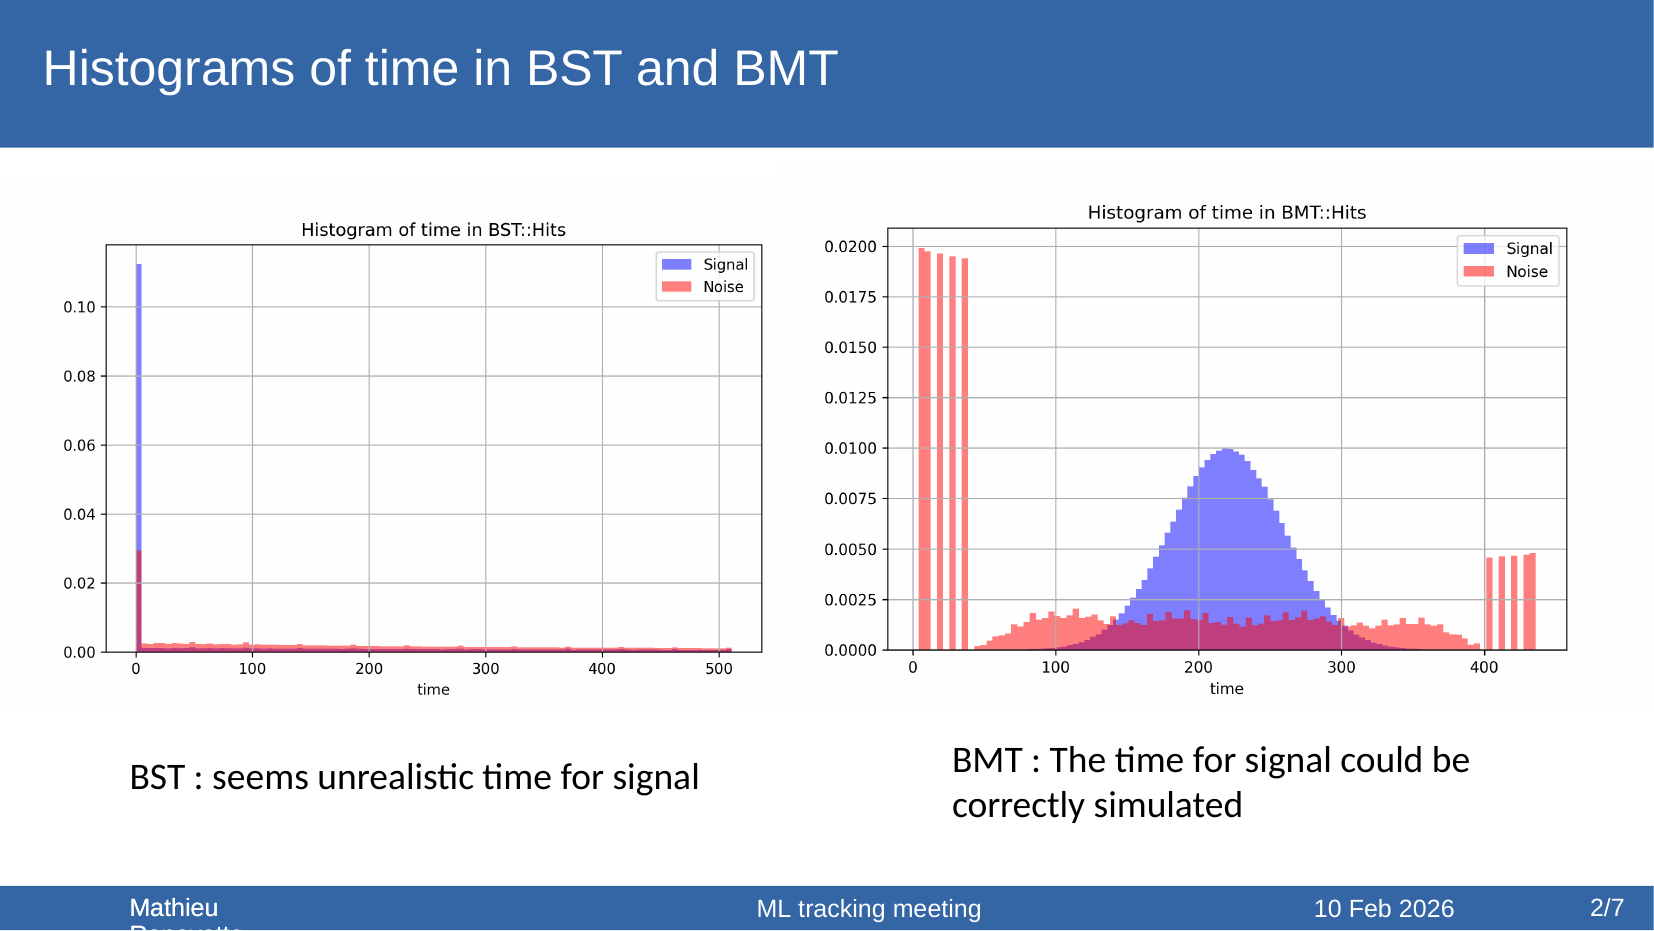

Histograms of time in BST and BMT
BMT : The time for signal could be correctly simulated
BST : seems unrealistic time for signal
Mathieu Ronayette
2/7
Mathieu Ronayette
 ML tracking meeting
10 Feb 2026